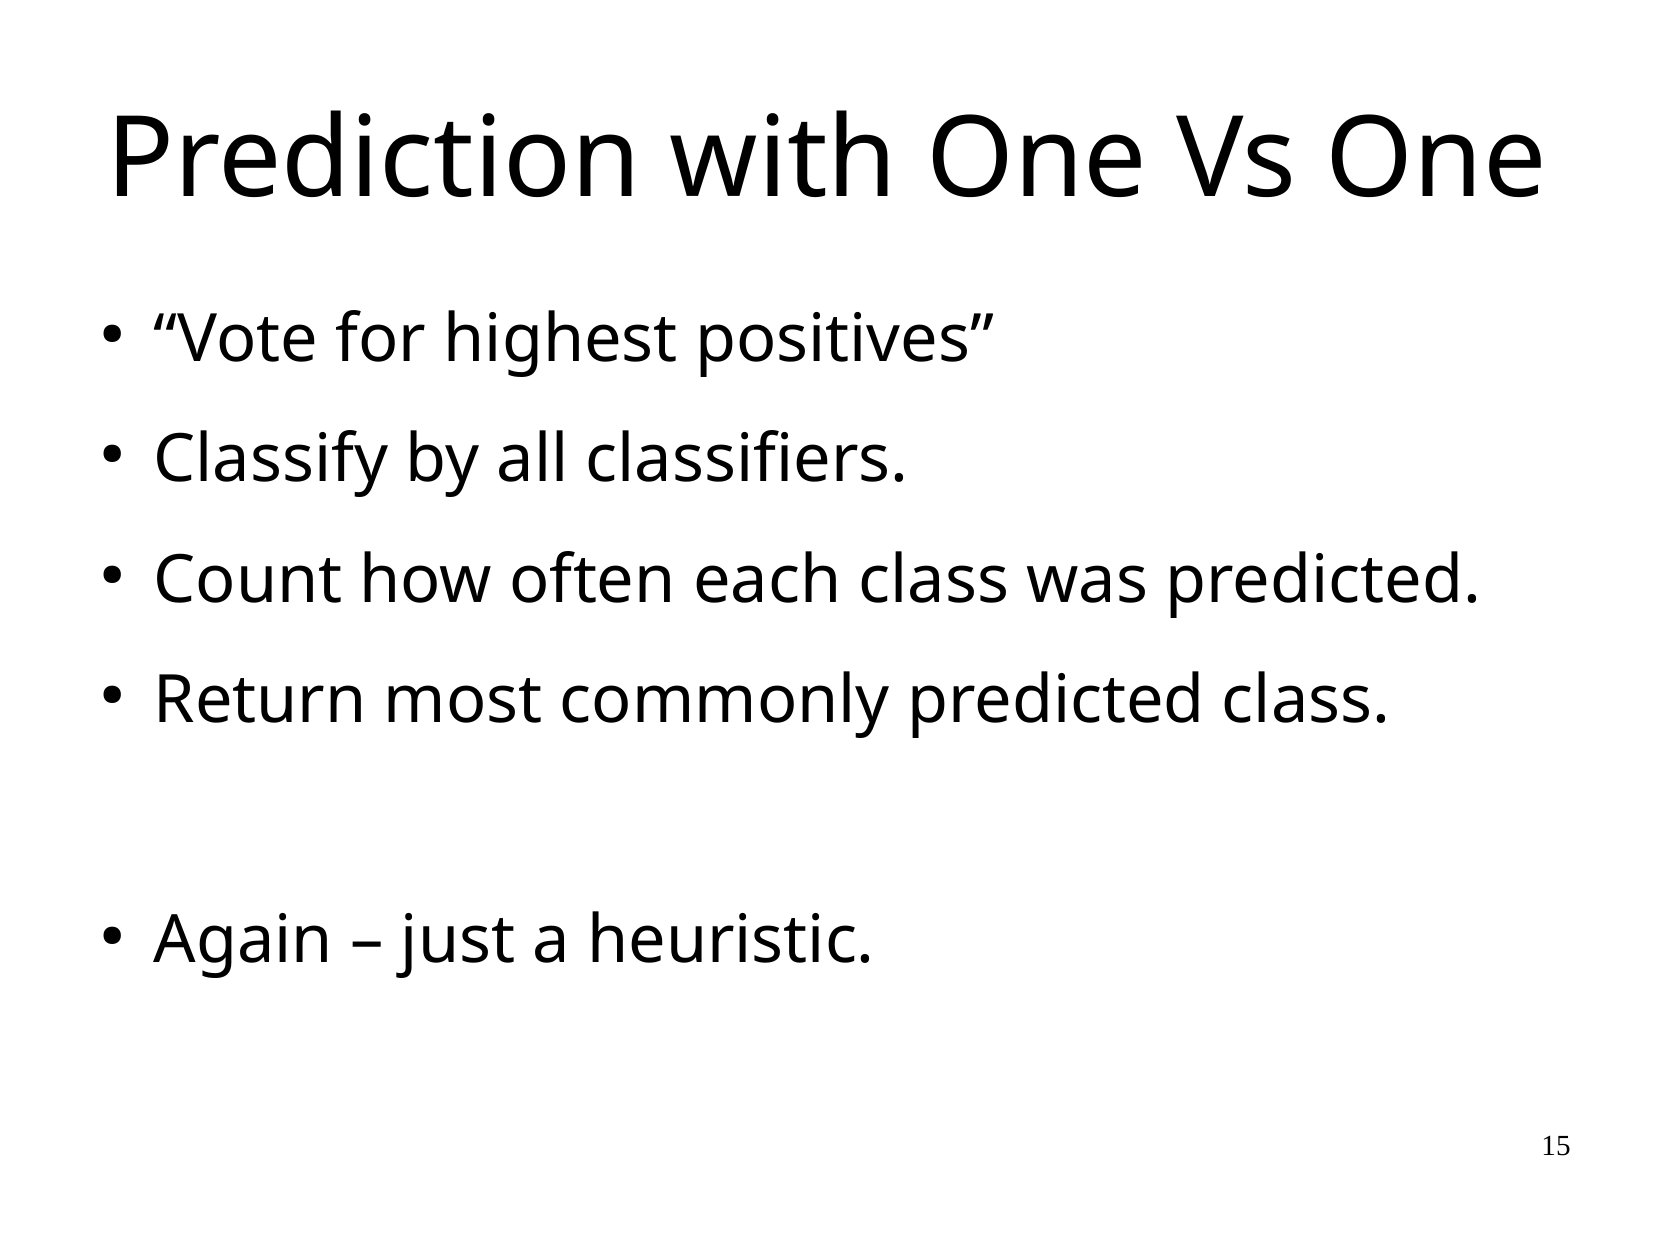

# Prediction with One Vs One
“Vote for highest positives”
Classify by all classifiers.
Count how often each class was predicted.
Return most commonly predicted class.
Again – just a heuristic.
15